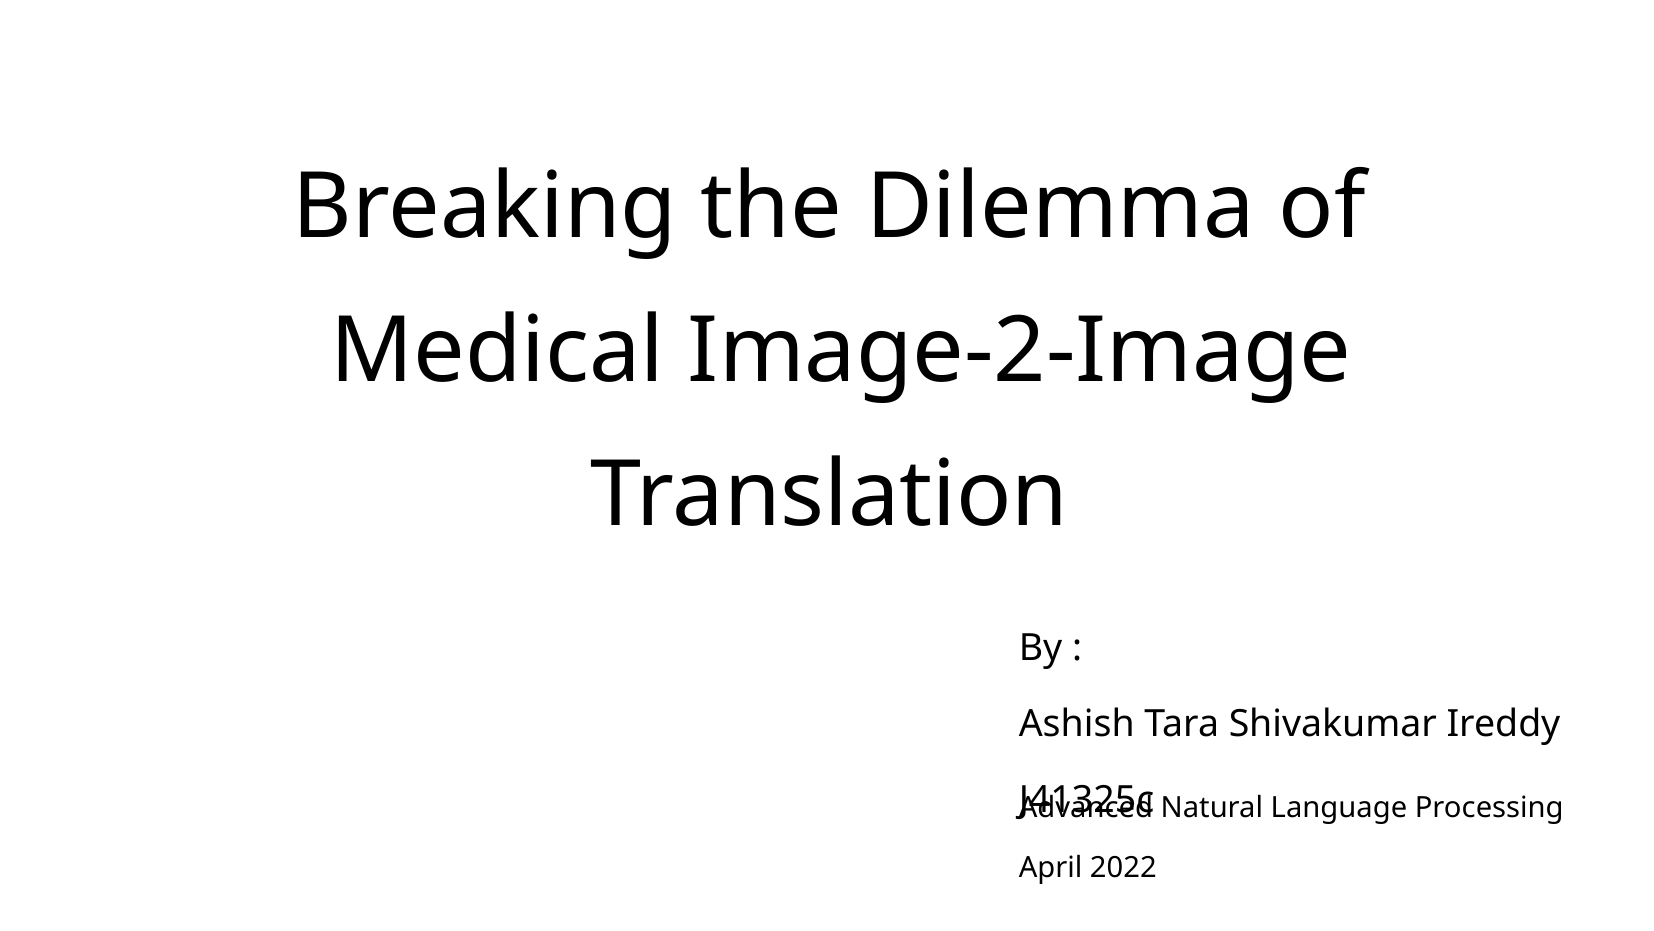

# Breaking the Dilemma of Medical Image-2-Image Translation
By :
Ashish Tara Shivakumar Ireddy
J41325c
Advanced Natural Language Processing April 2022